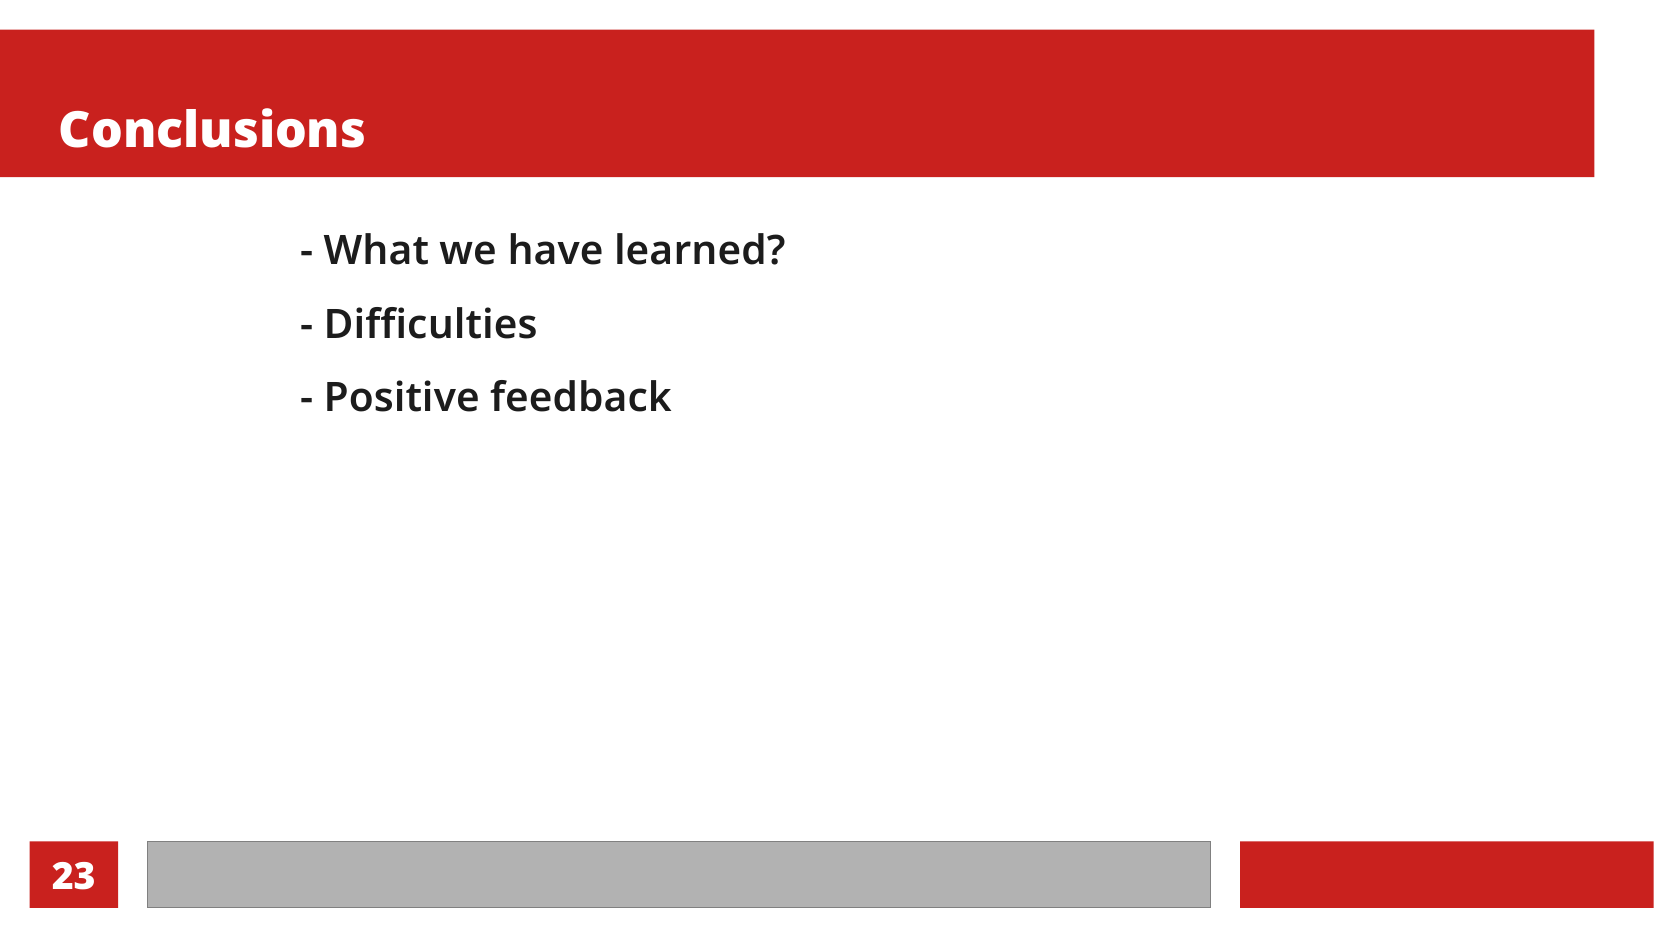

# Conclusions
- What we have learned?
- Difficulties
- Positive feedback
23